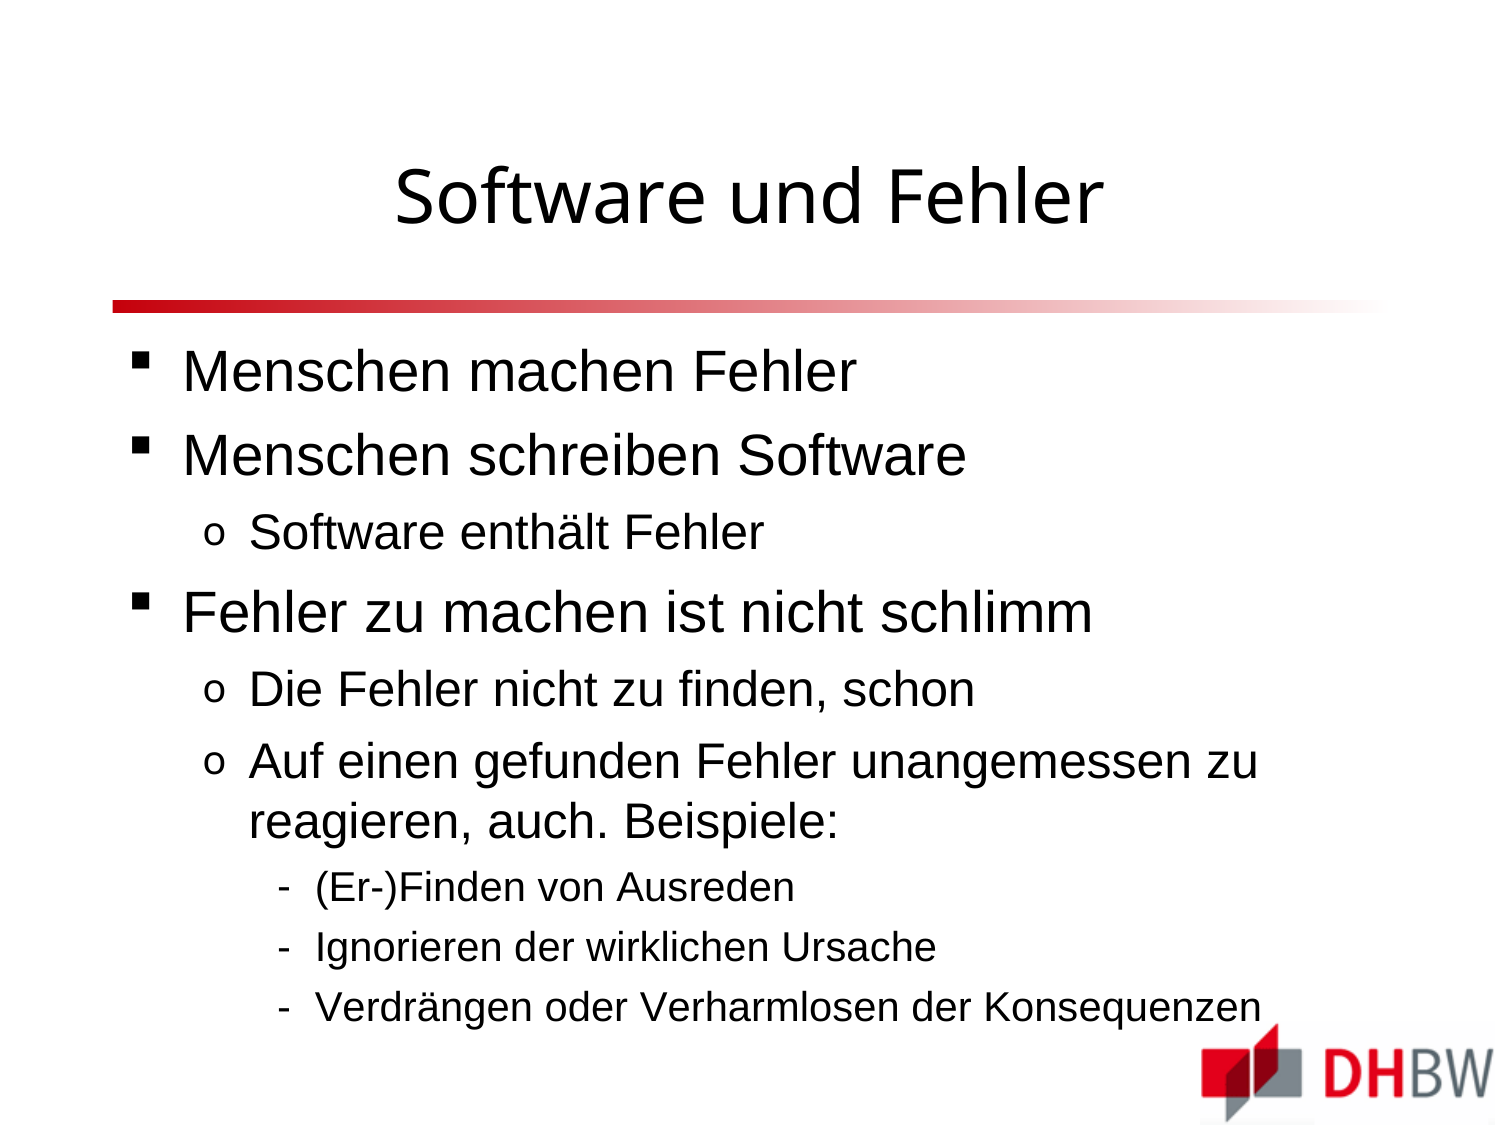

# Software und Fehler
Menschen machen Fehler
Menschen schreiben Software
Software enthält Fehler
Fehler zu machen ist nicht schlimm
Die Fehler nicht zu finden, schon
Auf einen gefunden Fehler unangemessen zu reagieren, auch. Beispiele:
(Er-)Finden von Ausreden
Ignorieren der wirklichen Ursache
Verdrängen oder Verharmlosen der Konsequenzen